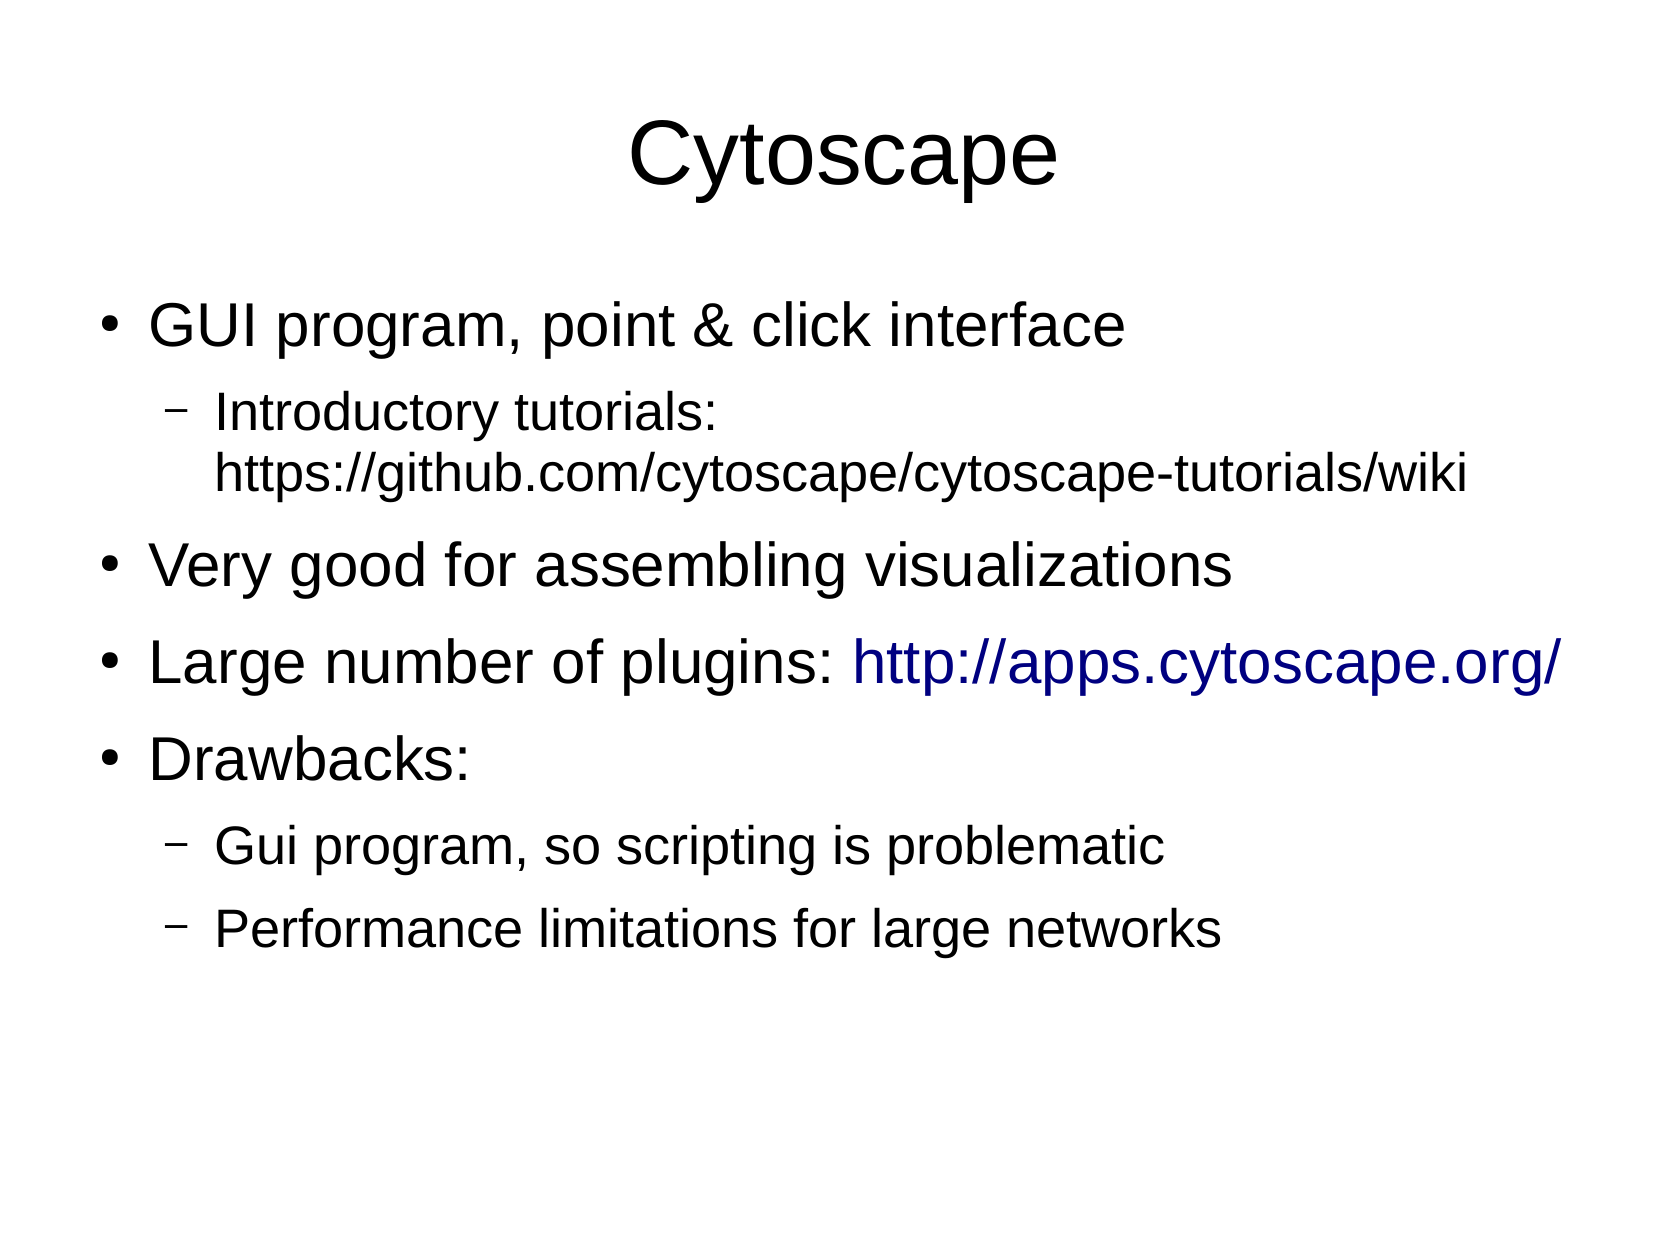

# Cytoscape
GUI program, point & click interface
Introductory tutorials: https://github.com/cytoscape/cytoscape-tutorials/wiki
Very good for assembling visualizations
Large number of plugins: http://apps.cytoscape.org/
Drawbacks:
Gui program, so scripting is problematic
Performance limitations for large networks